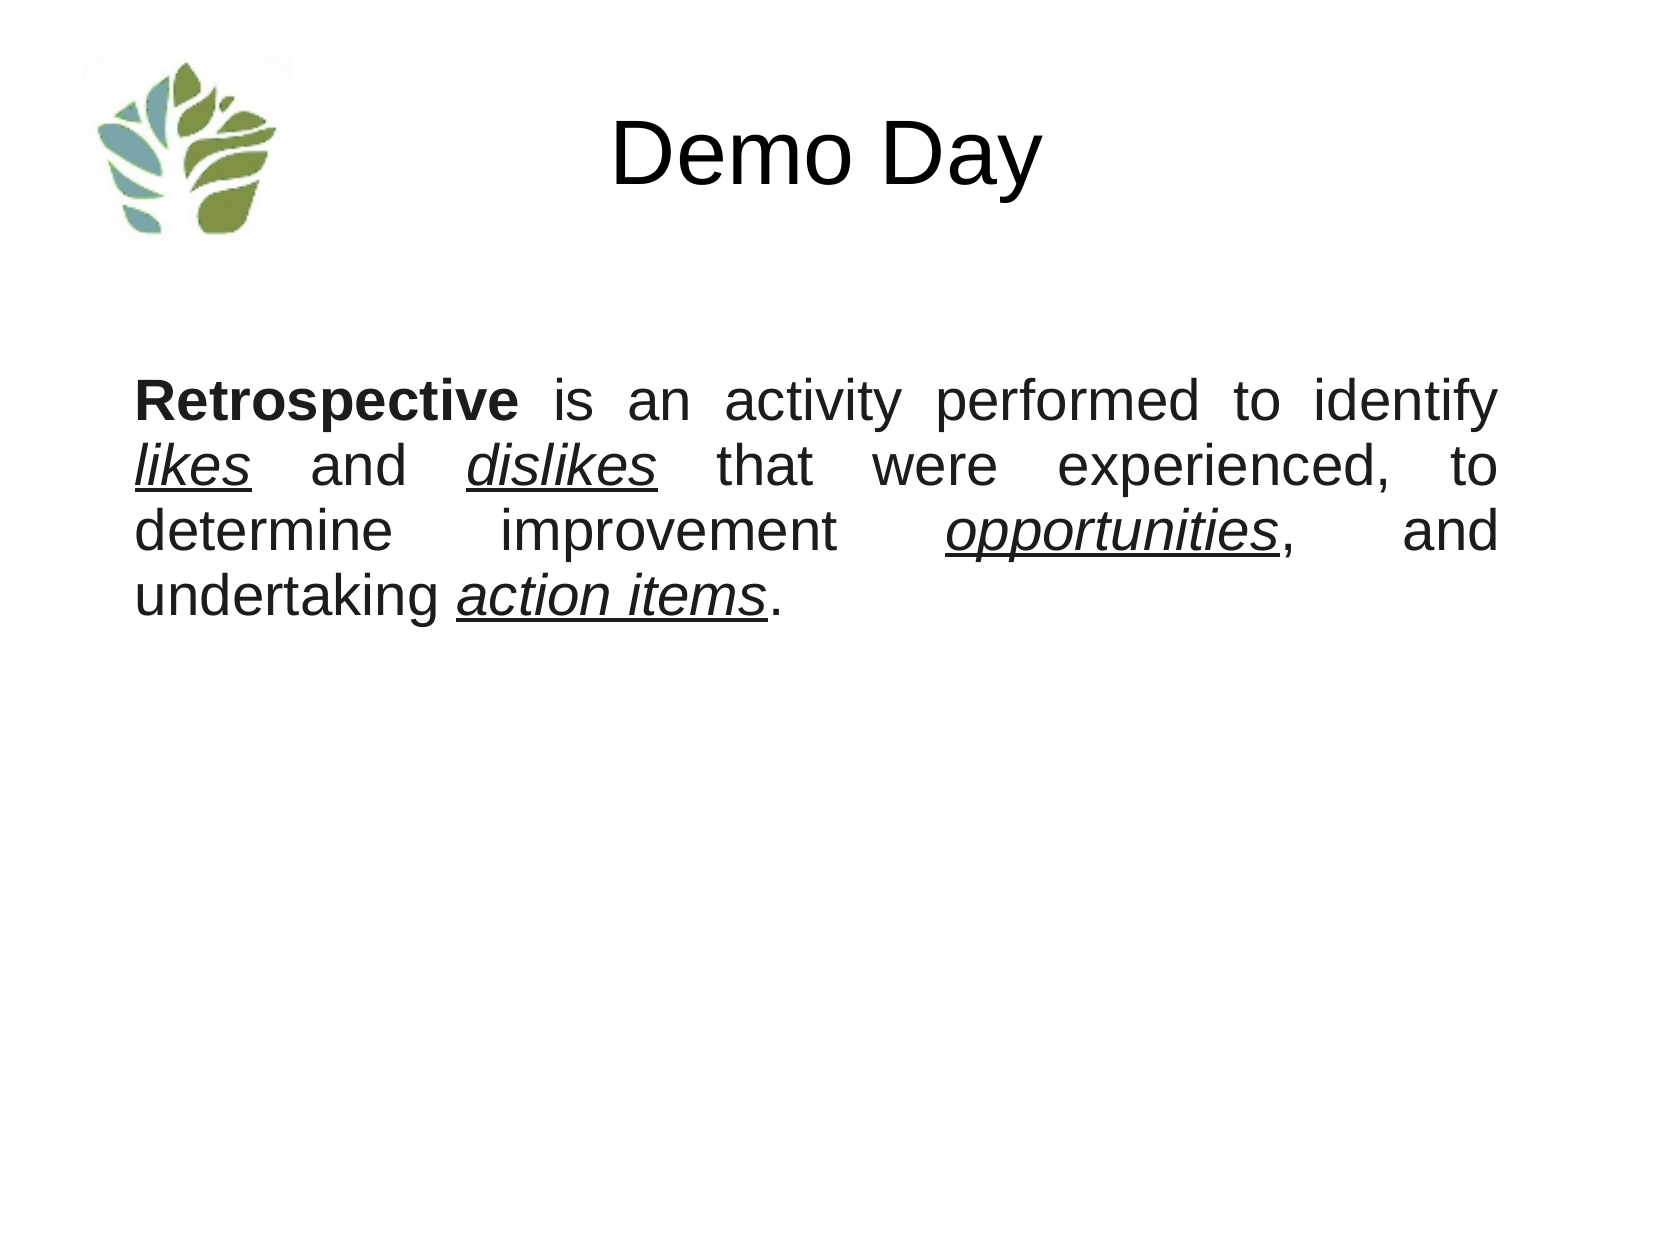

# Demo Day
Retrospective is an activity performed to identify likes and dislikes that were experienced, to determine improvement opportunities, and undertaking action items.